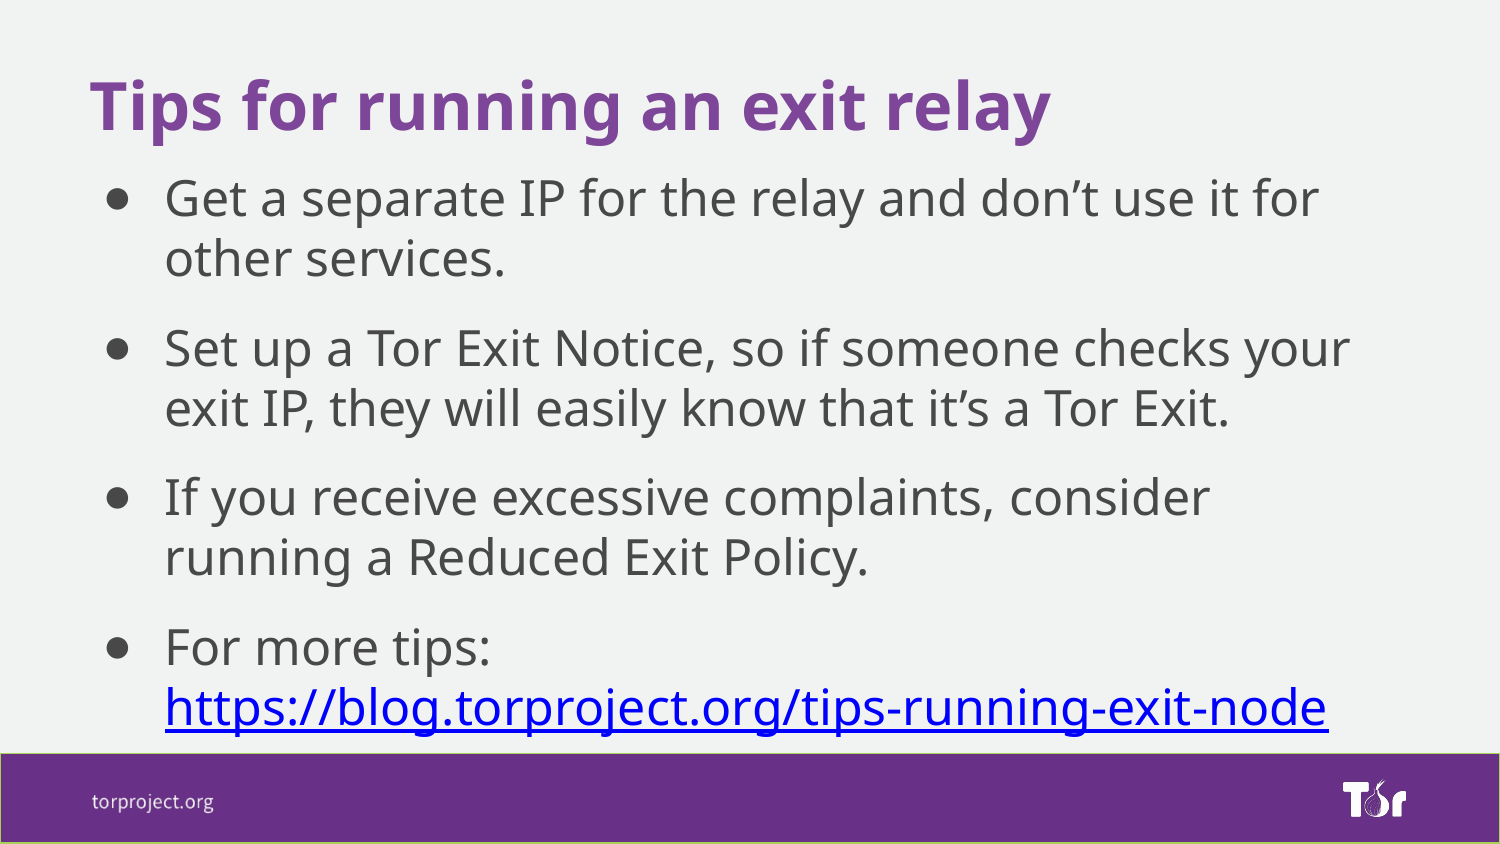

Tips for running an exit relay
Get a separate IP for the relay and don’t use it for other services.
Set up a Tor Exit Notice, so if someone checks your exit IP, they will easily know that it’s a Tor Exit.
If you receive excessive complaints, consider running a Reduced Exit Policy.
For more tips: https://blog.torproject.org/tips-running-exit-node